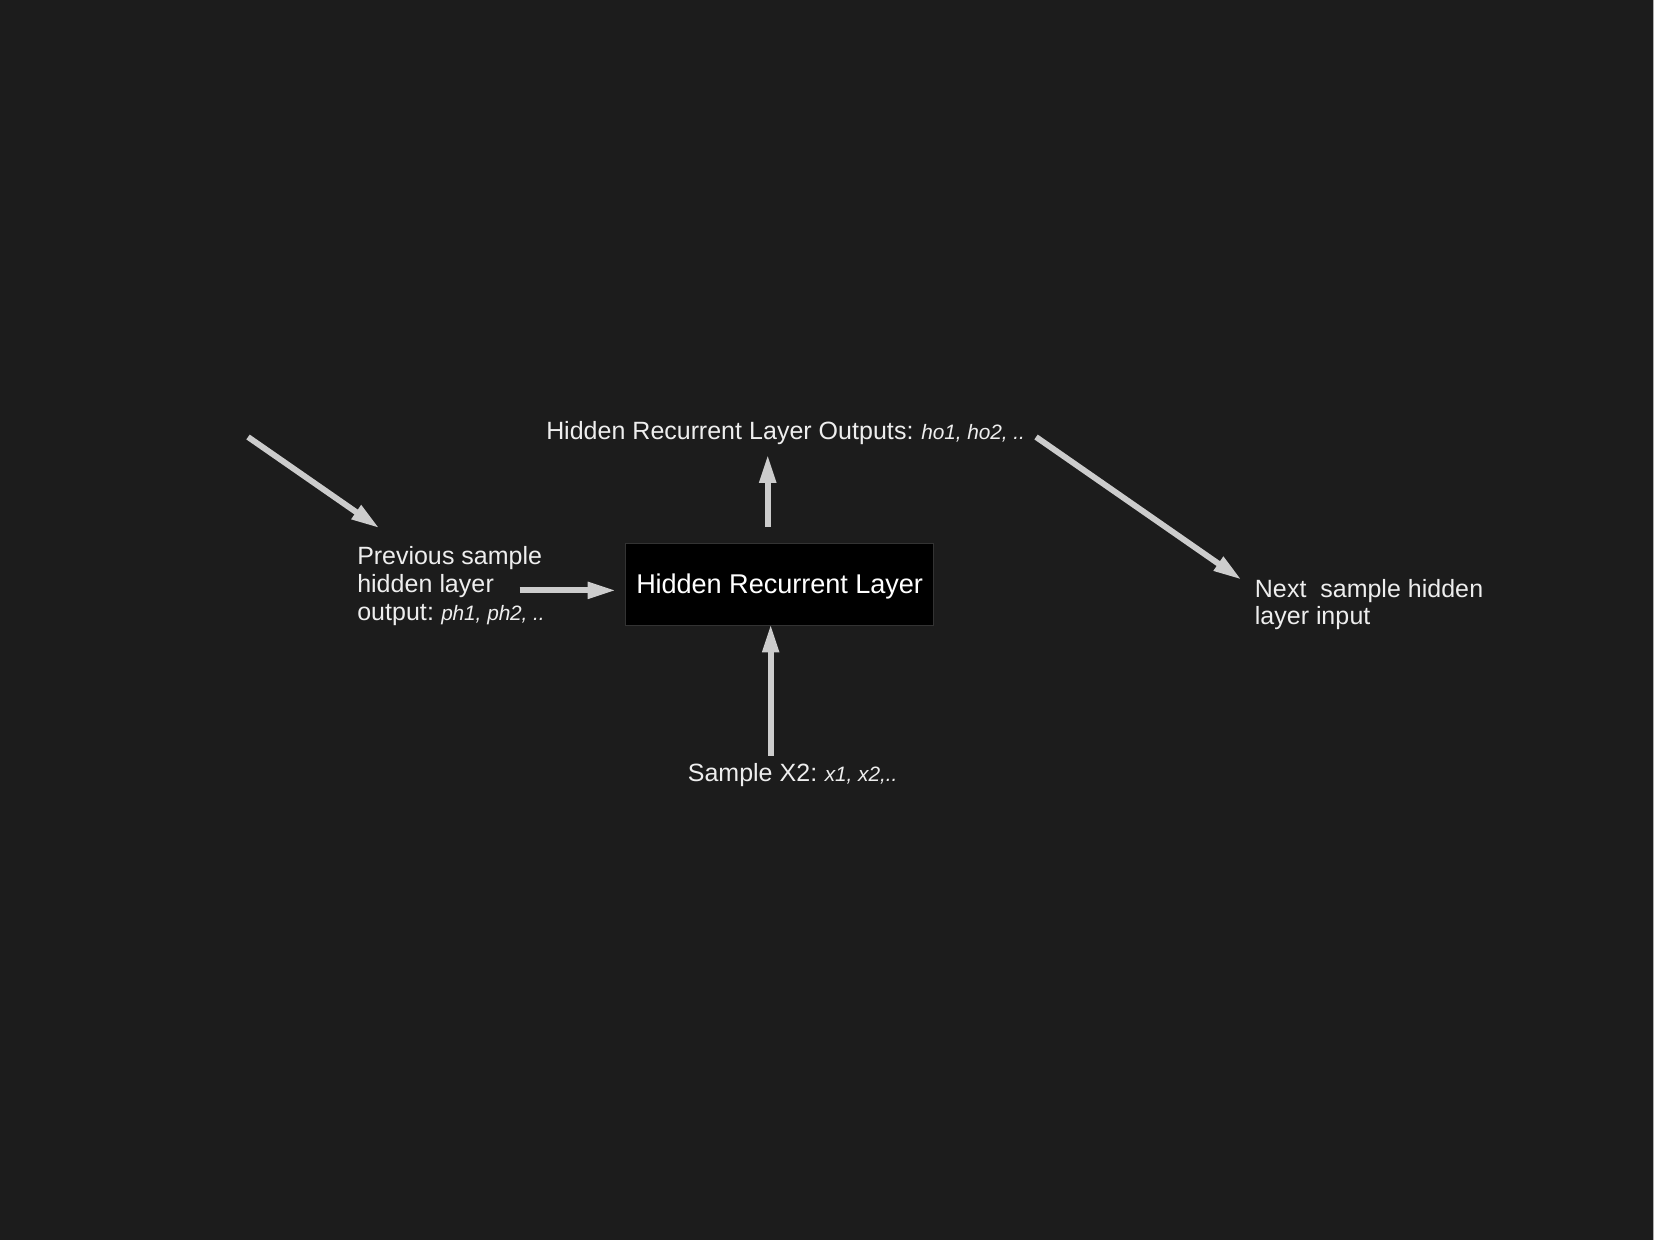

Hidden Recurrent Layer Outputs: ho1, ho2, ..
Previous sample hidden layer output: ph1, ph2, ..
Hidden Recurrent Layer
Next sample hidden layer input
Sample X2: x1, x2,..